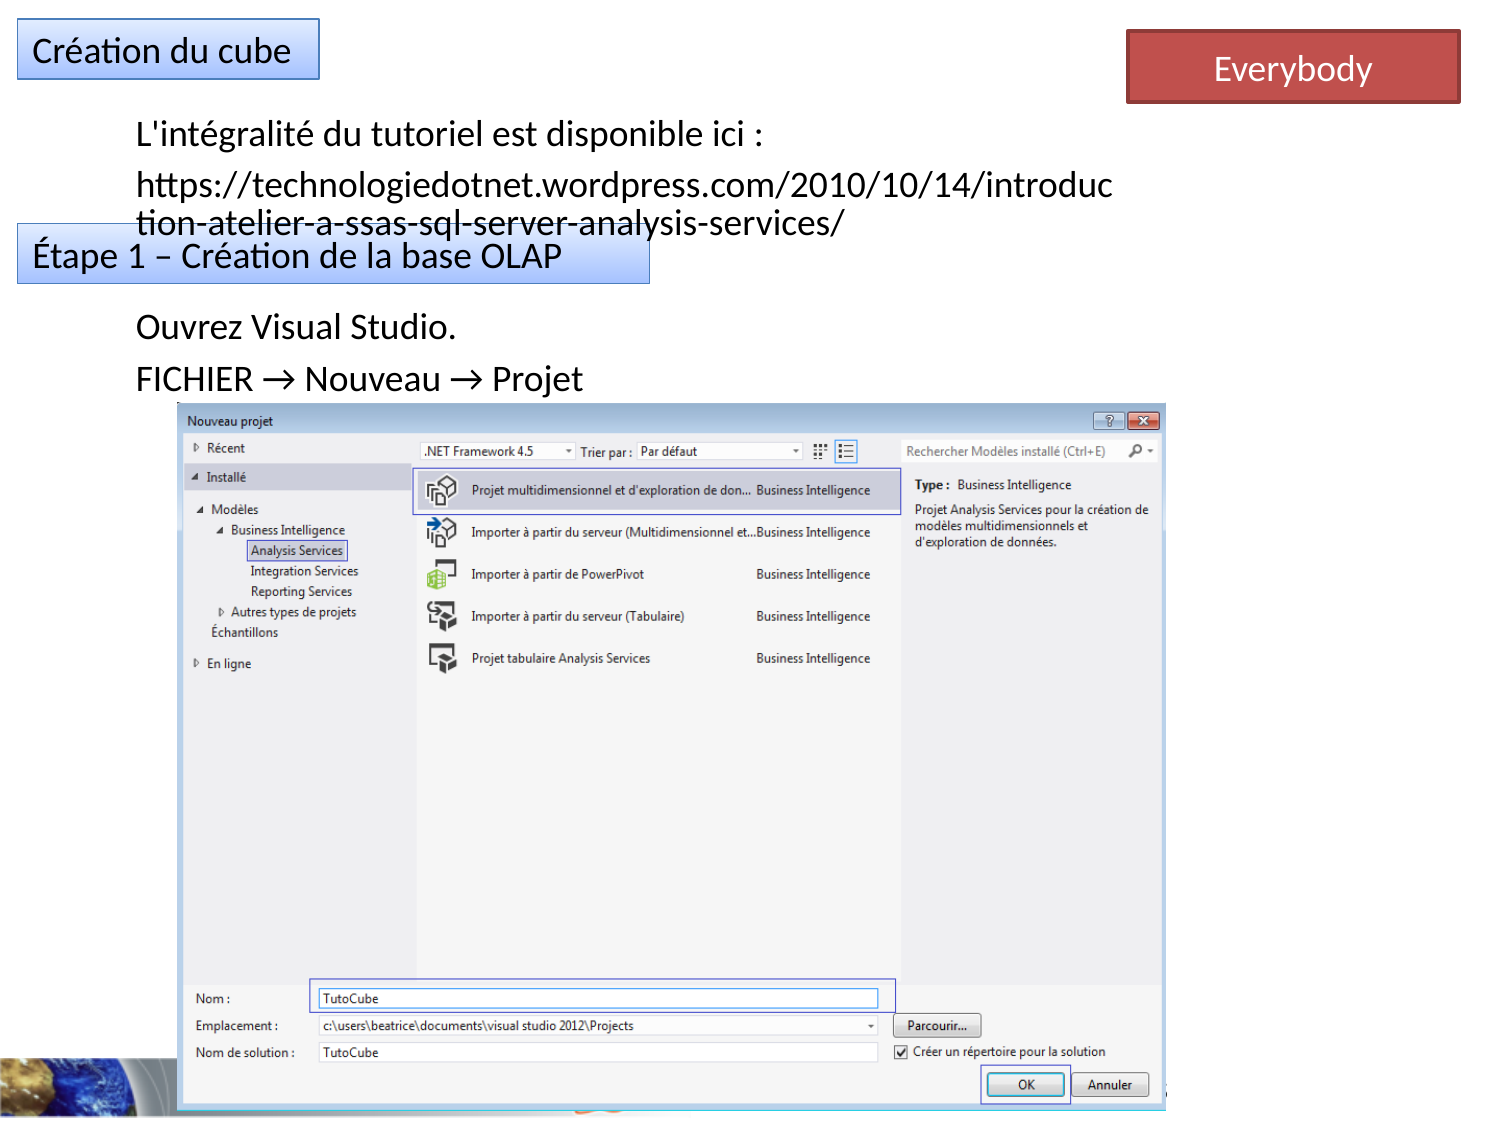

Création du cube
Everybody
L'intégralité du tutoriel est disponible ici :
https://technologiedotnet.wordpress.com/2010/10/14/introduction-atelier-a-ssas-sql-server-analysis-services/
Étape 1 – Création de la base OLAP
Ouvrez Visual Studio.
FICHIER → Nouveau → Projet